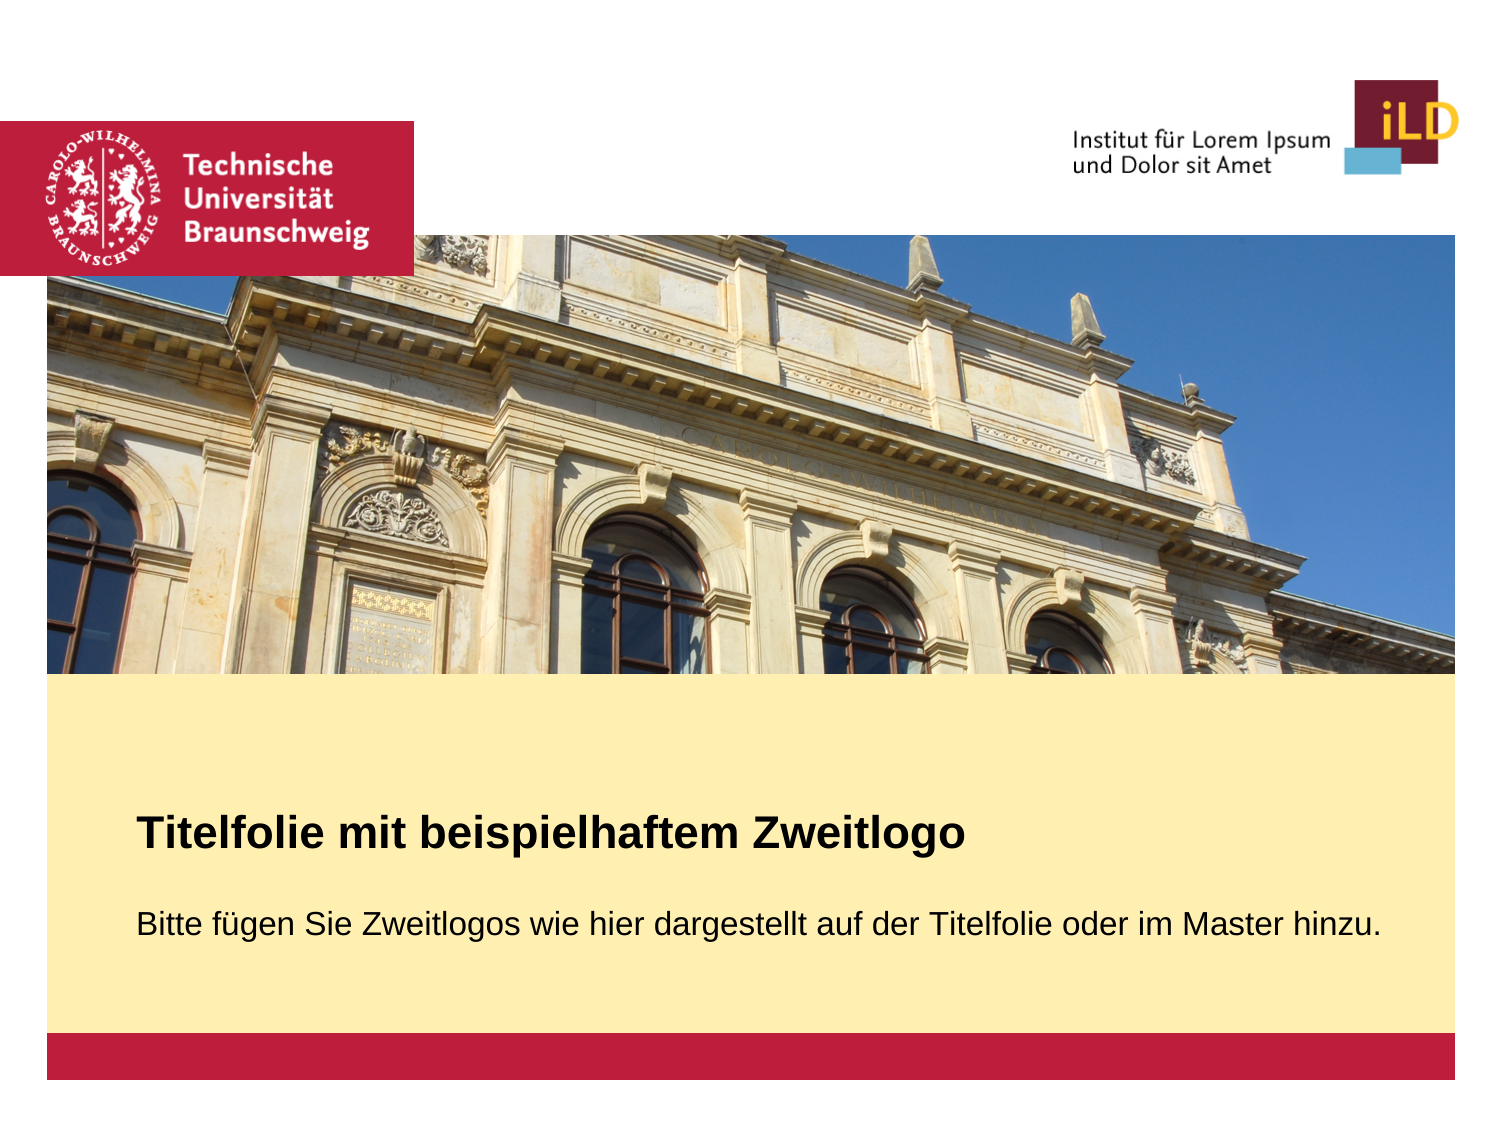

# Titelfolie mit beispielhaftem Zweitlogo
Bitte fügen Sie Zweitlogos wie hier dargestellt auf der Titelfolie oder im Master hinzu.